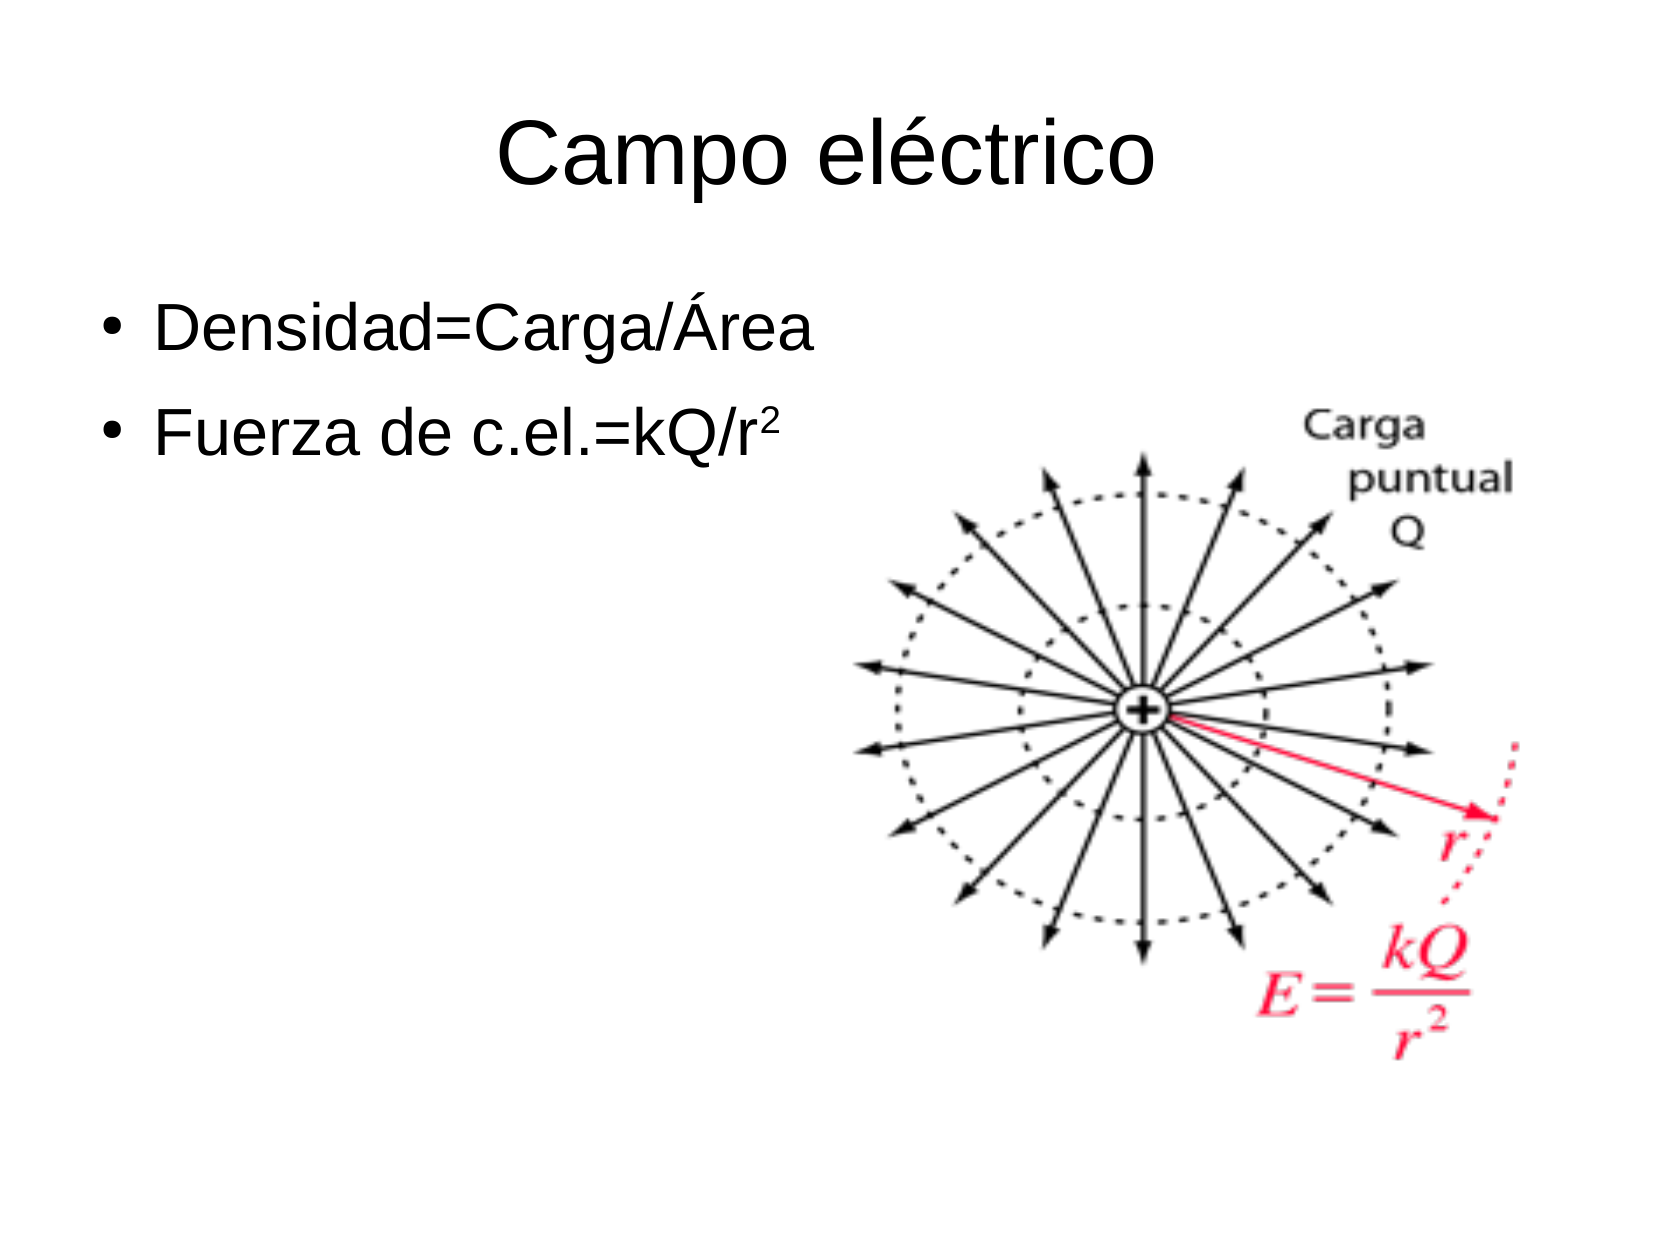

# Campo eléctrico
Densidad=Carga/Área
Fuerza de c.el.=kQ/r2